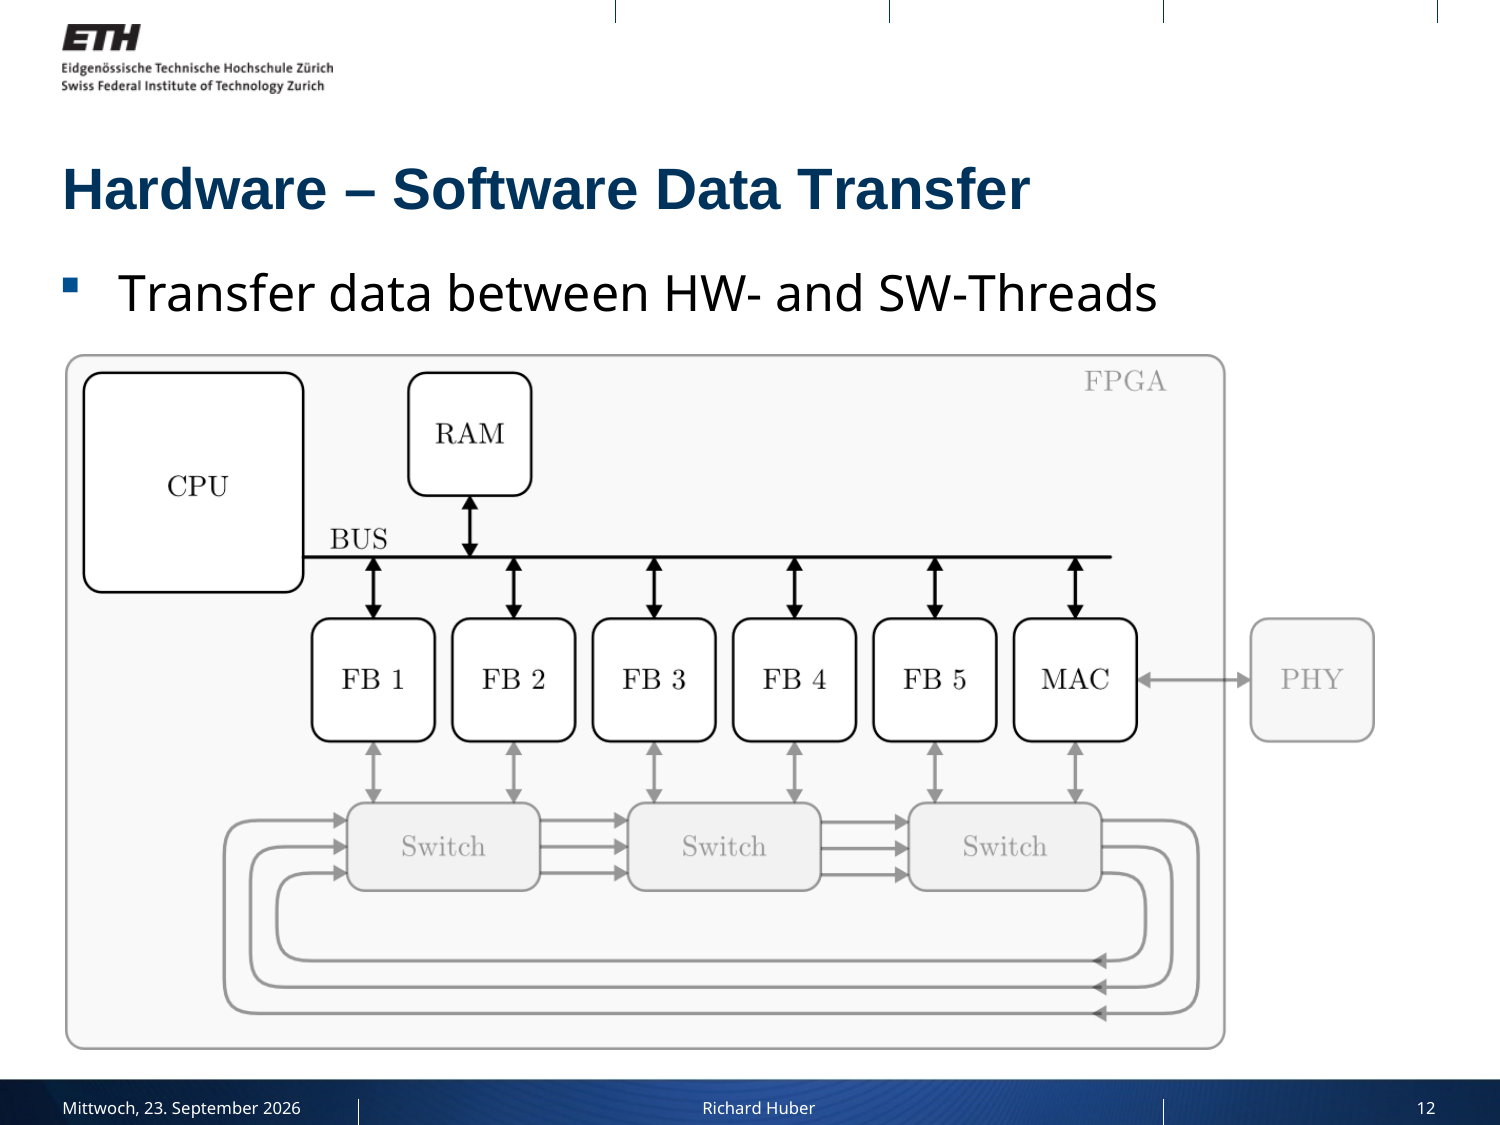

# Hardware – Software Data Transfer
Transfer data between HW- and SW-Threads
12